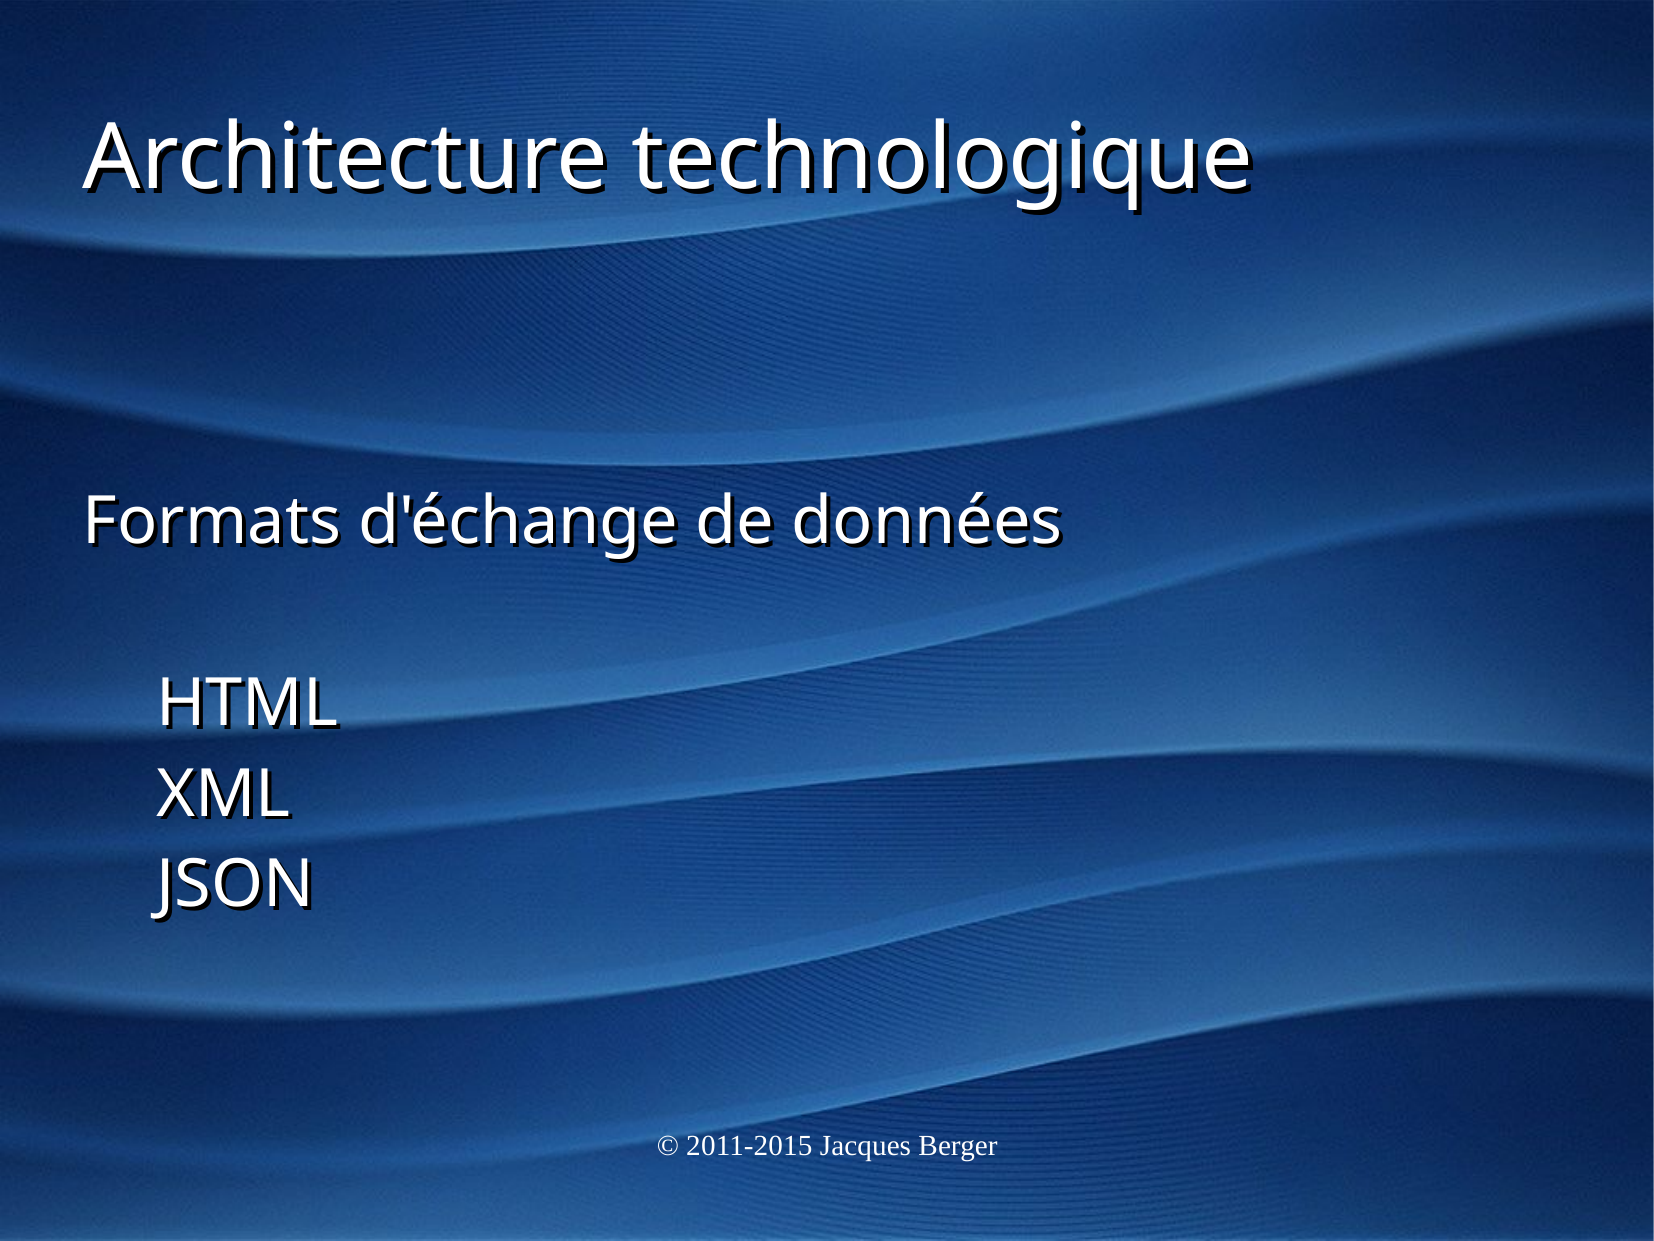

# Architecture technologique
Formats d'échange de données
	HTML
	XML
	JSON
© 2011-2015 Jacques Berger